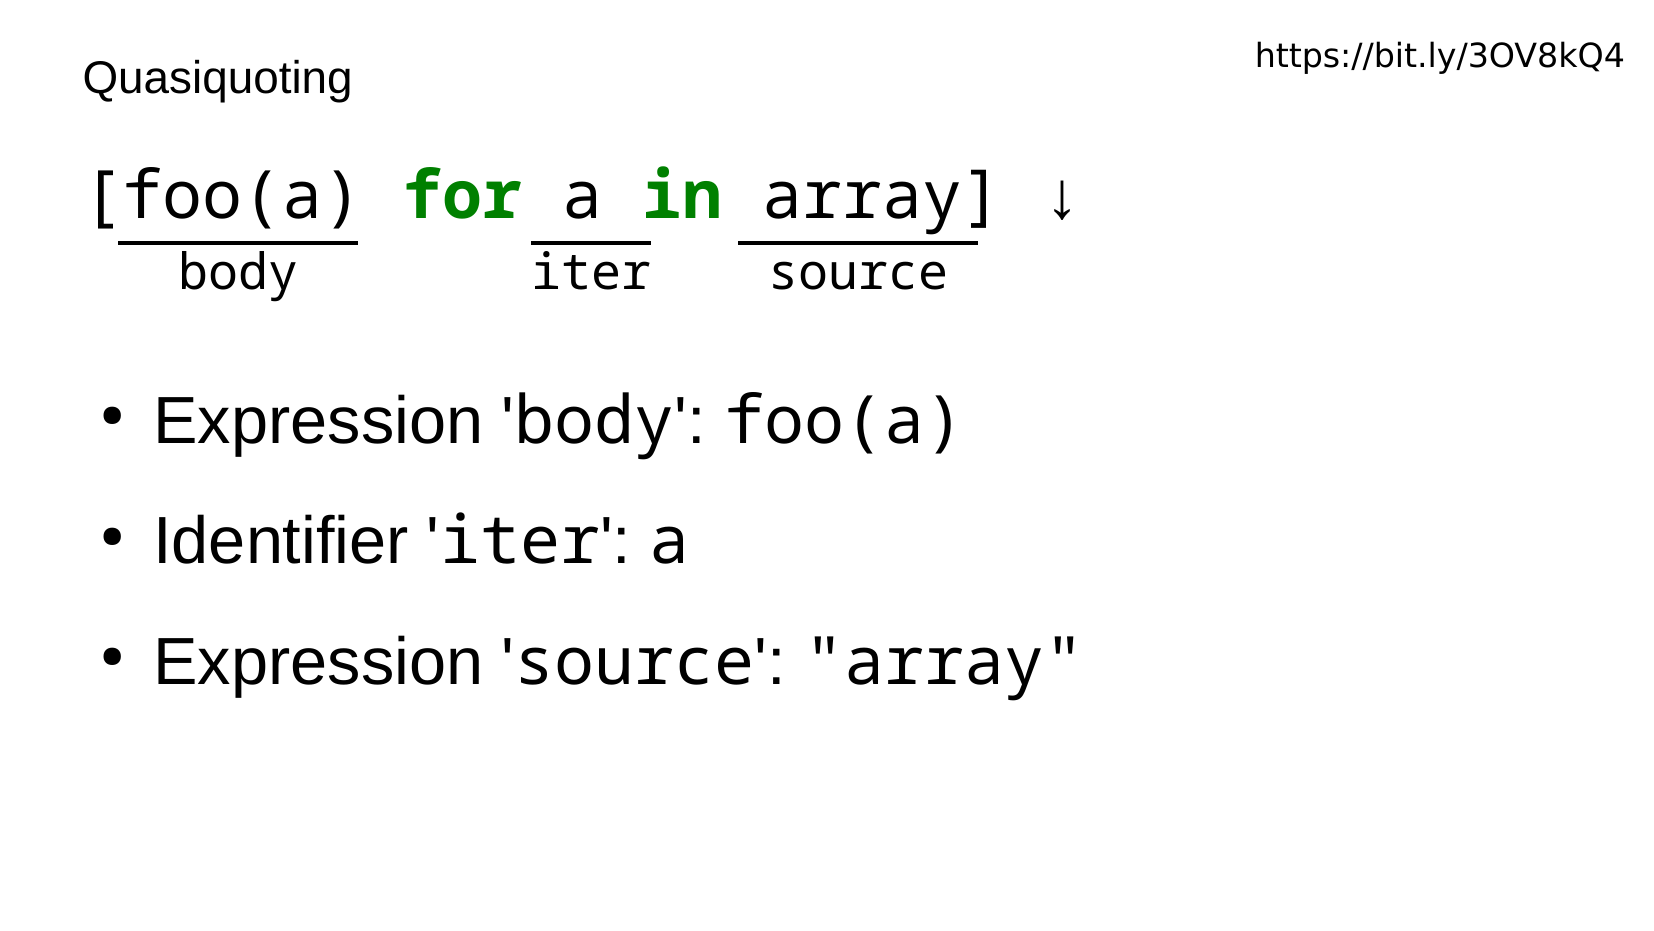

# Quasiquoting
[foo(a) for a in array] ↓
Expression 'body': foo(a)
Identifier 'iter': a
Expression 'source': "array"
 body
iter
 source